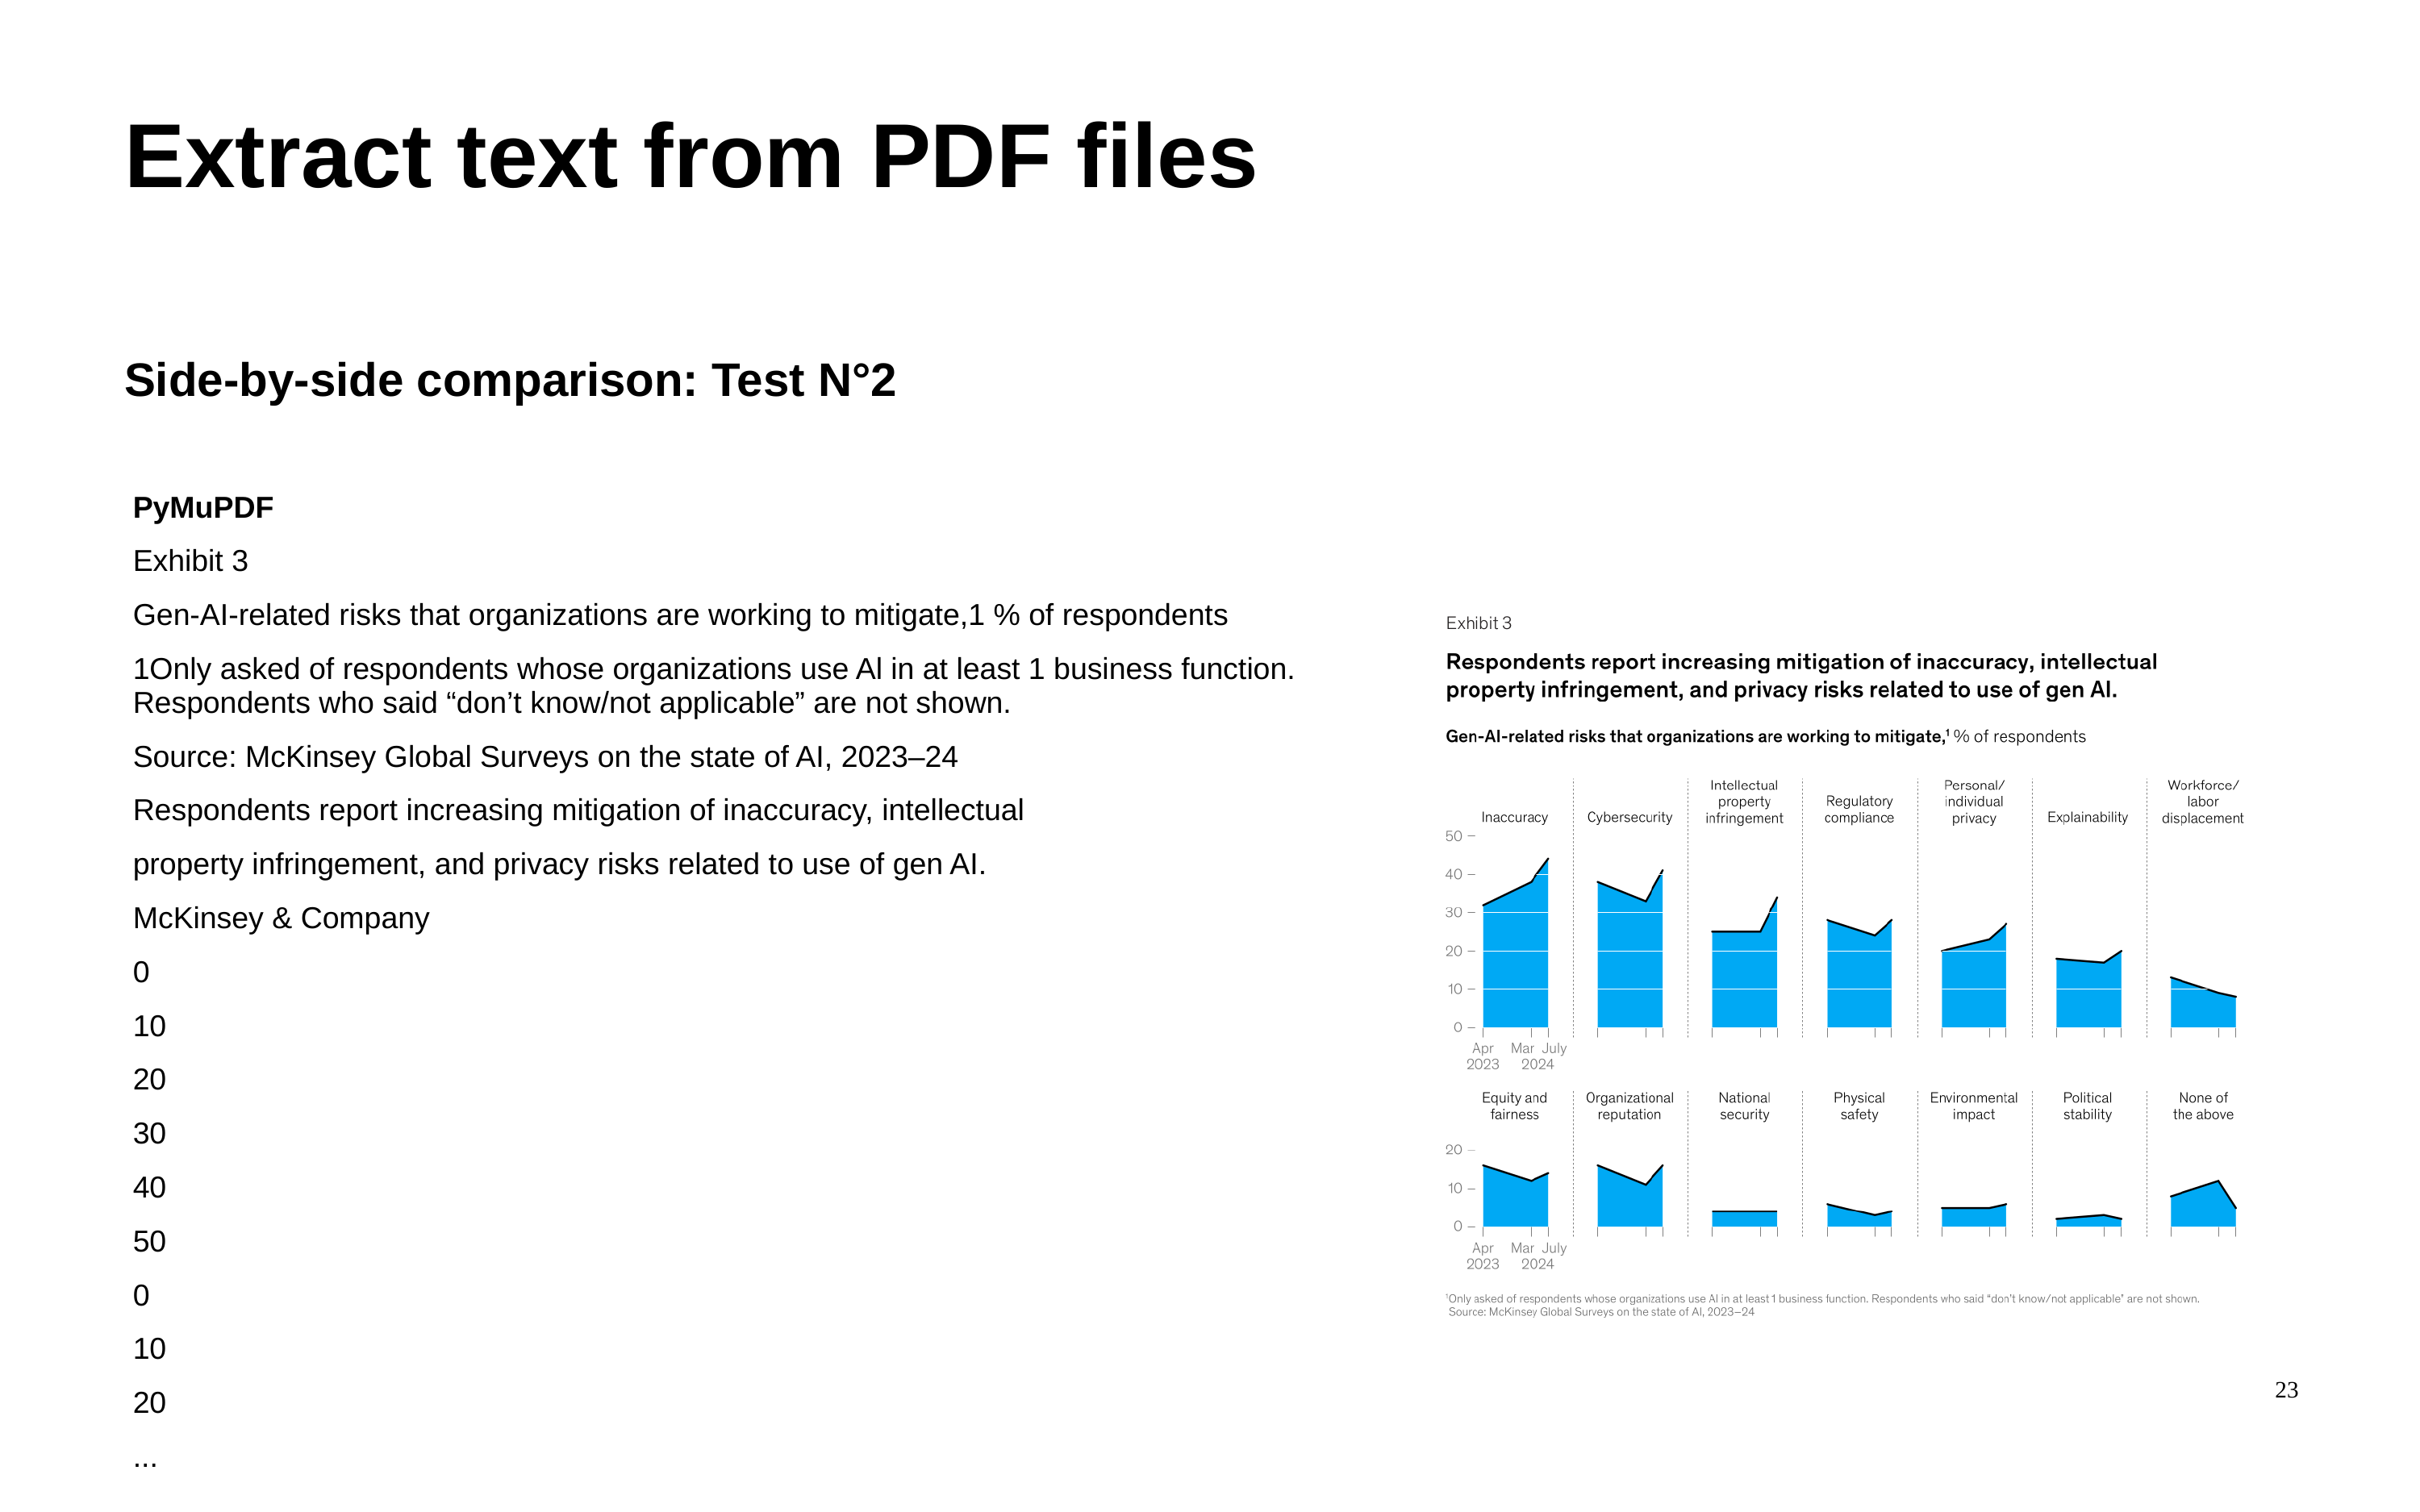

Extract text from PDF files
Side-by-side comparison: Test N°2
PyMuPDF
Exhibit 3
Gen-AI-related risks that organizations are working to mitigate,1 % of respondents
1Only asked of respondents whose organizations use Al in at least 1 business function. Respondents who said “don’t know/not applicable” are not shown.
Source: McKinsey Global Surveys on the state of AI, 2023–24
Respondents report increasing mitigation of inaccuracy, intellectual
property infringement, and privacy risks related to use of gen AI.
McKinsey & Company
0
10
20
30
40
50
0
10
20
...
23